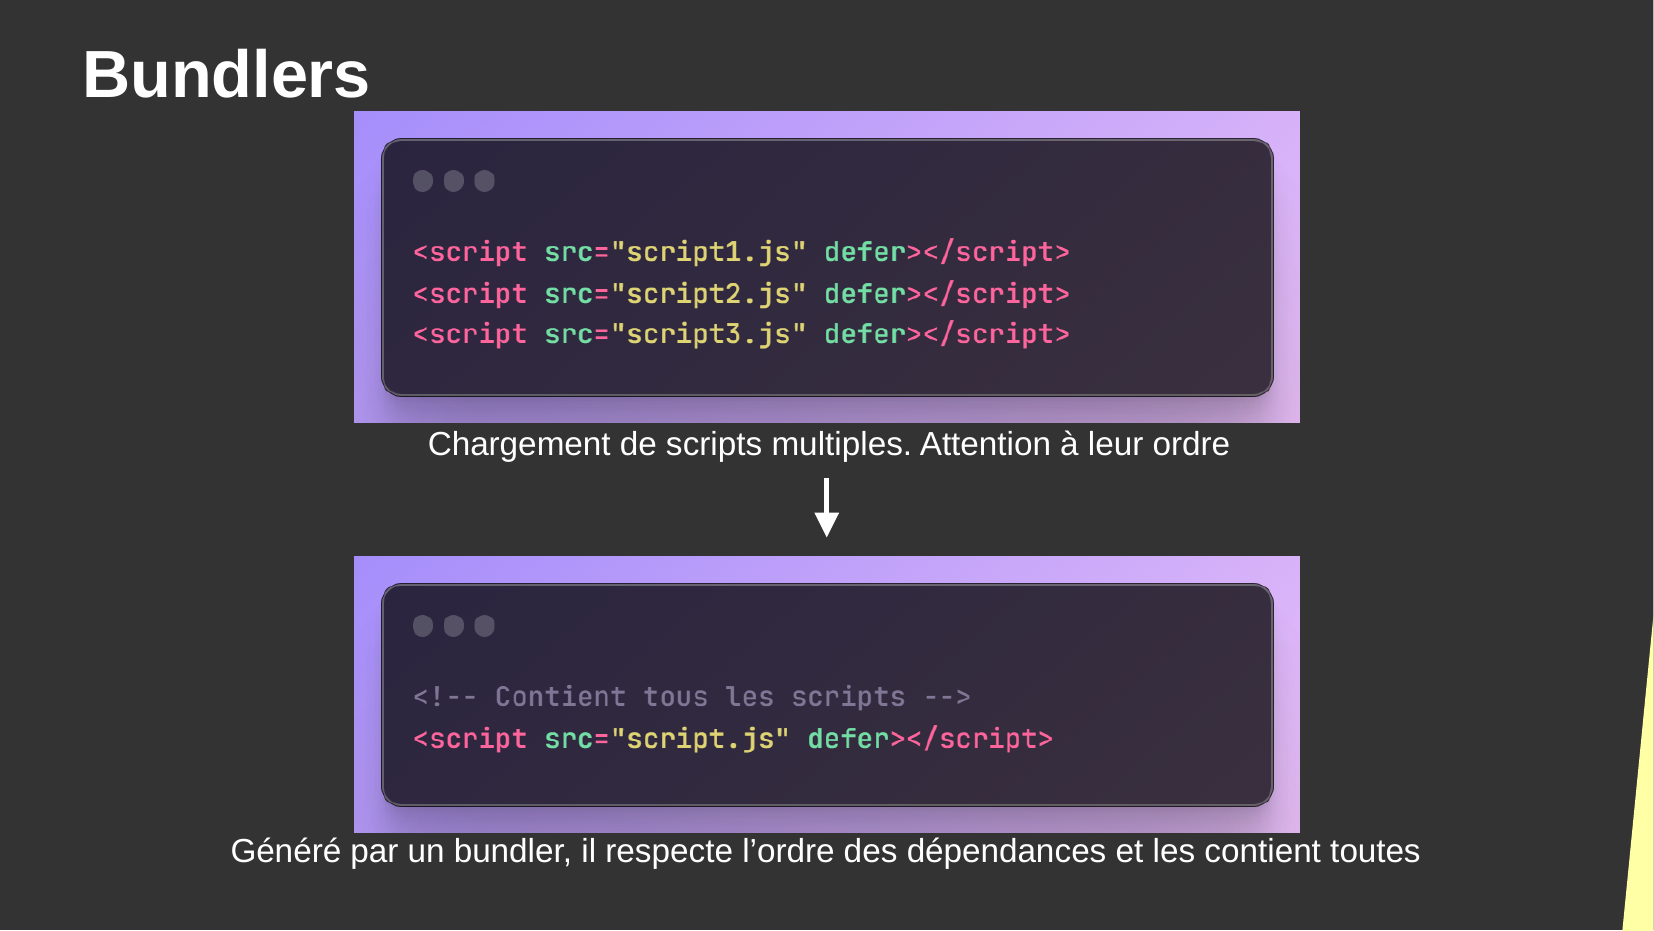

# Bundlers
Chargement de scripts multiples. Attention à leur ordre
Généré par un bundler, il respecte l’ordre des dépendances et les contient toutes